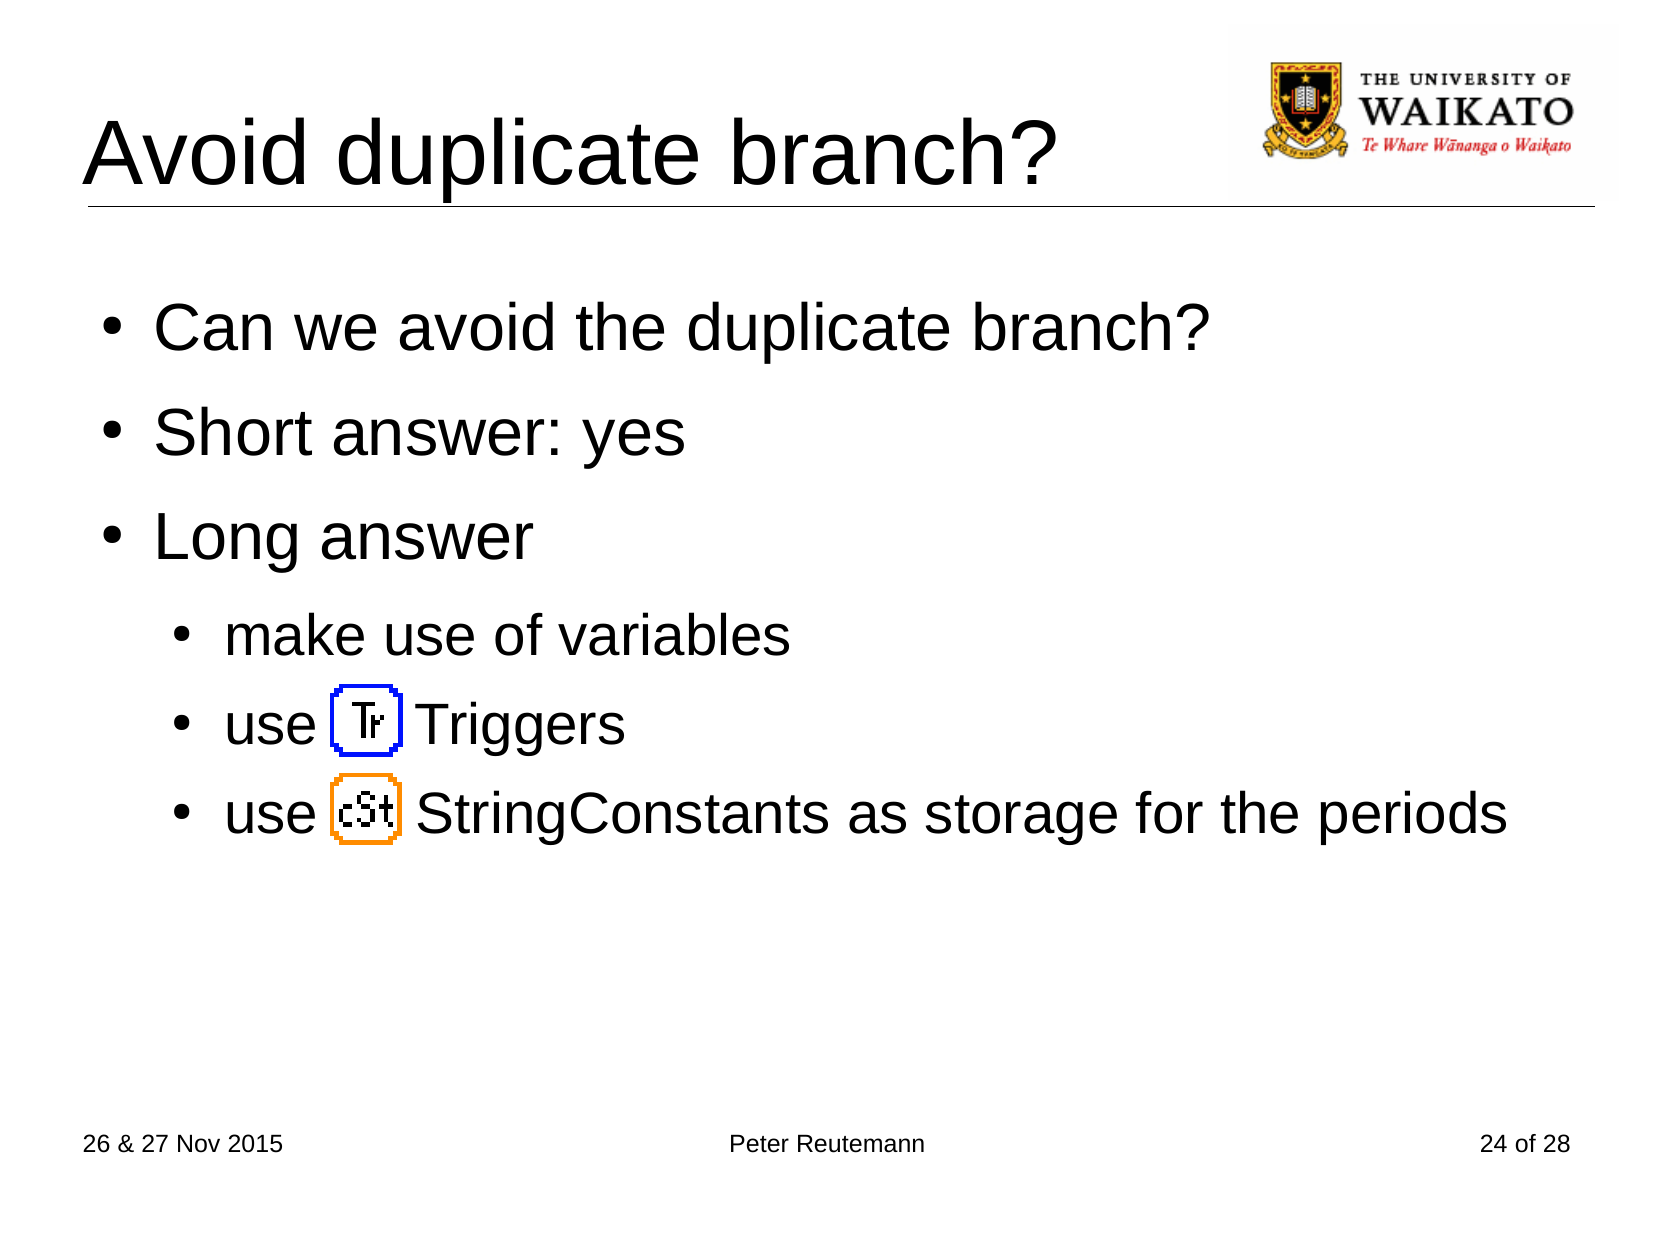

# Avoid duplicate branch?
Can we avoid the duplicate branch?
Short answer: yes
Long answer
make use of variables
use Triggers
use StringConstants as storage for the periods
26 & 27 Nov 2015
Peter Reutemann
24